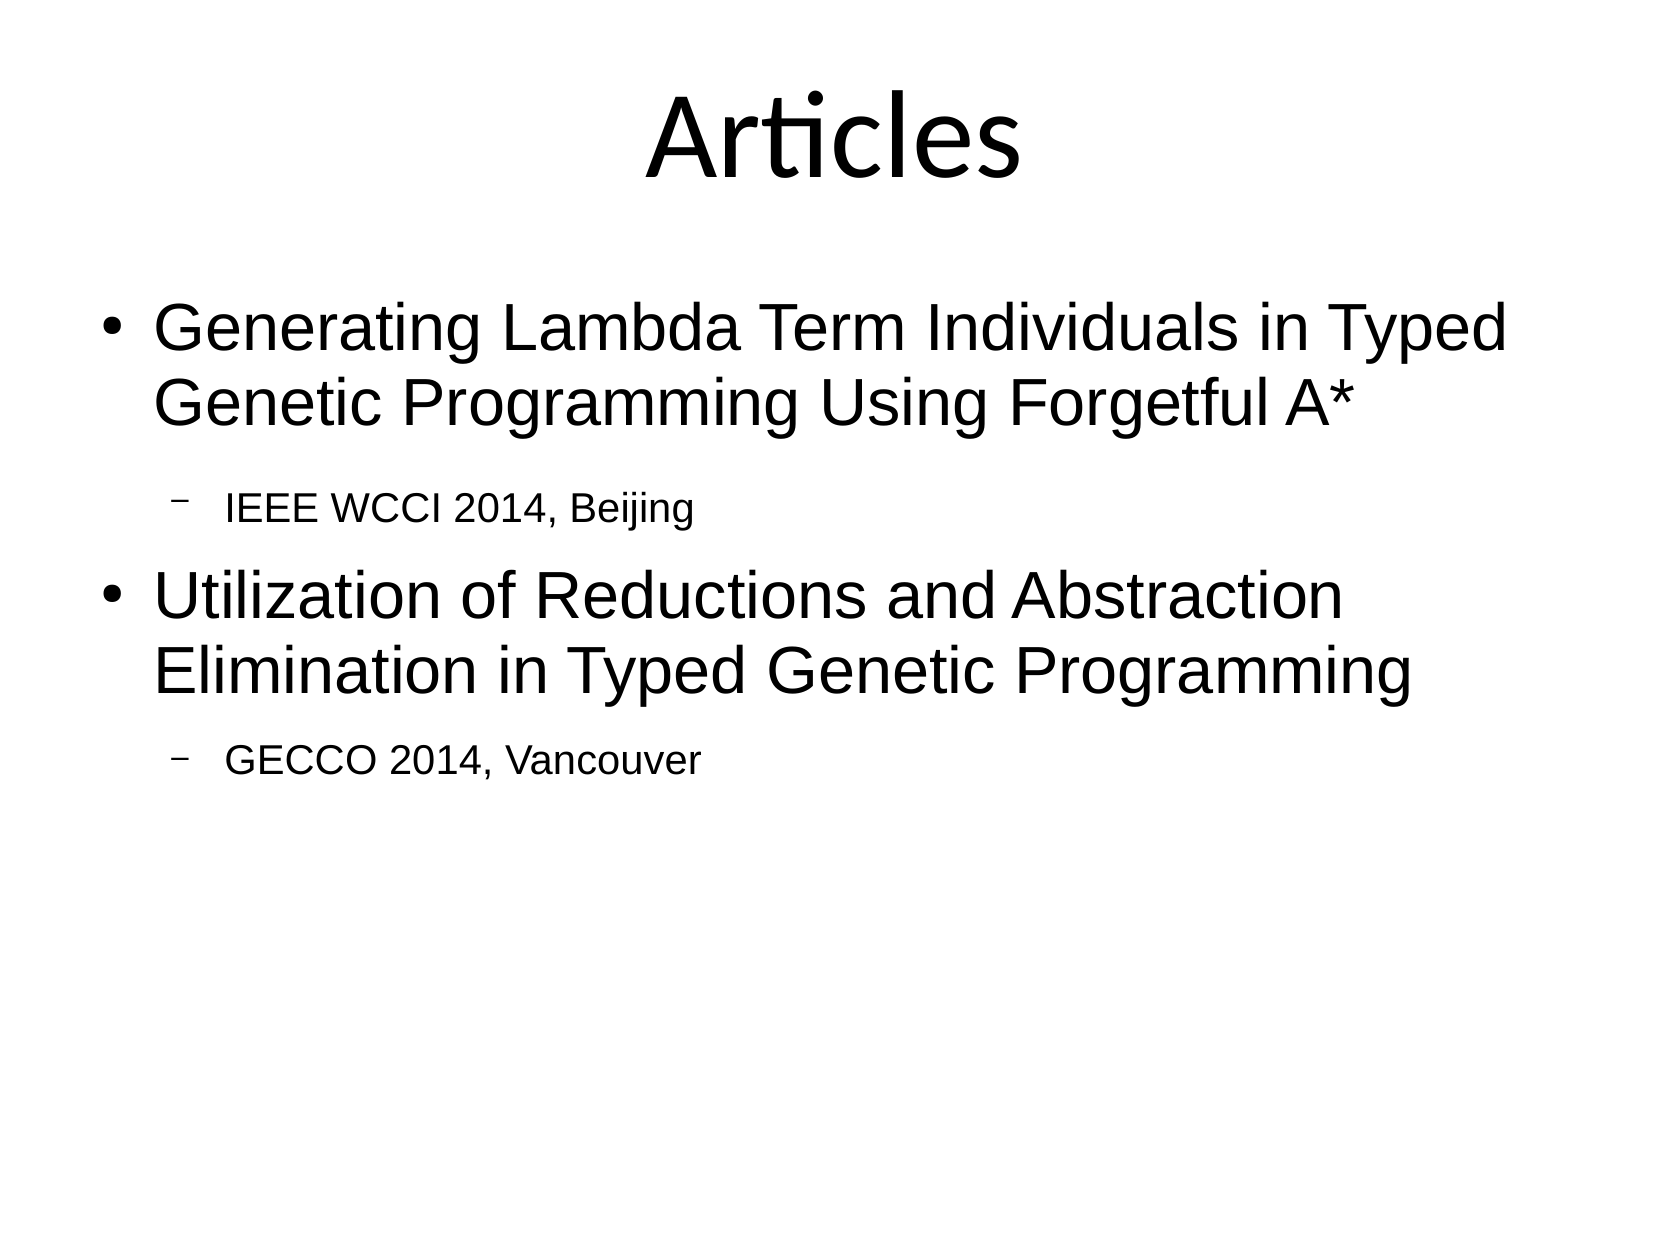

# Articles
Generating Lambda Term Individuals in Typed Genetic Programming Using Forgetful A*
IEEE WCCI 2014, Beijing
Utilization of Reductions and Abstraction Elimination in Typed Genetic Programming
GECCO 2014, Vancouver